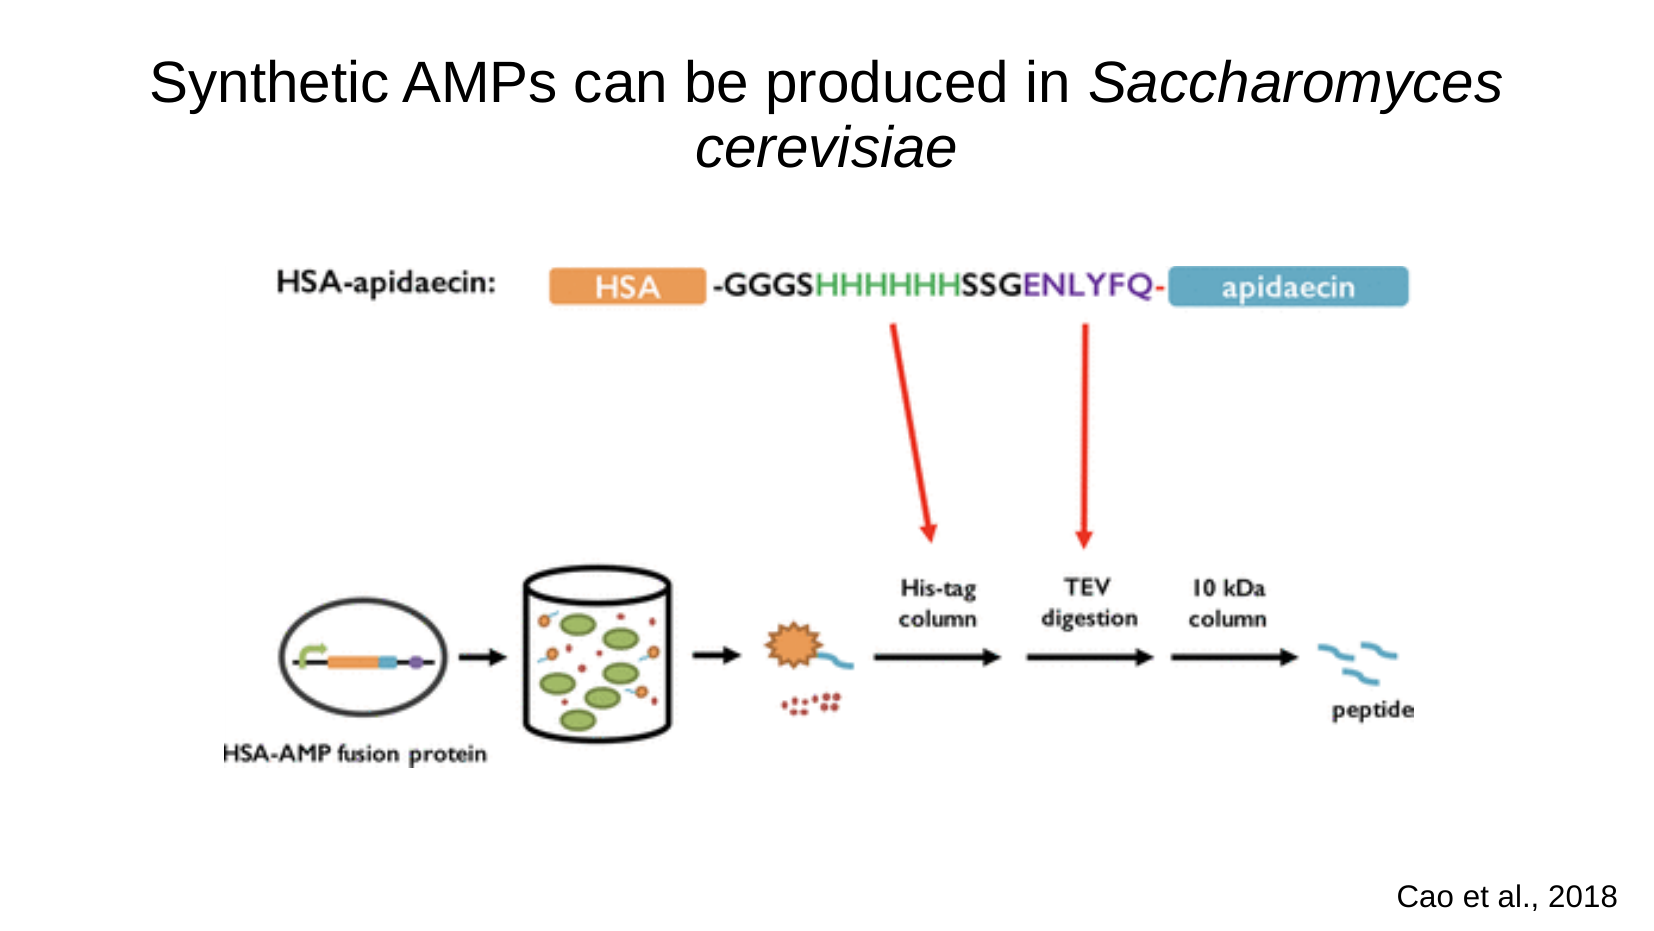

# Synthetic AMPs can be produced in Saccharomyces cerevisiae
Cao et al., 2018